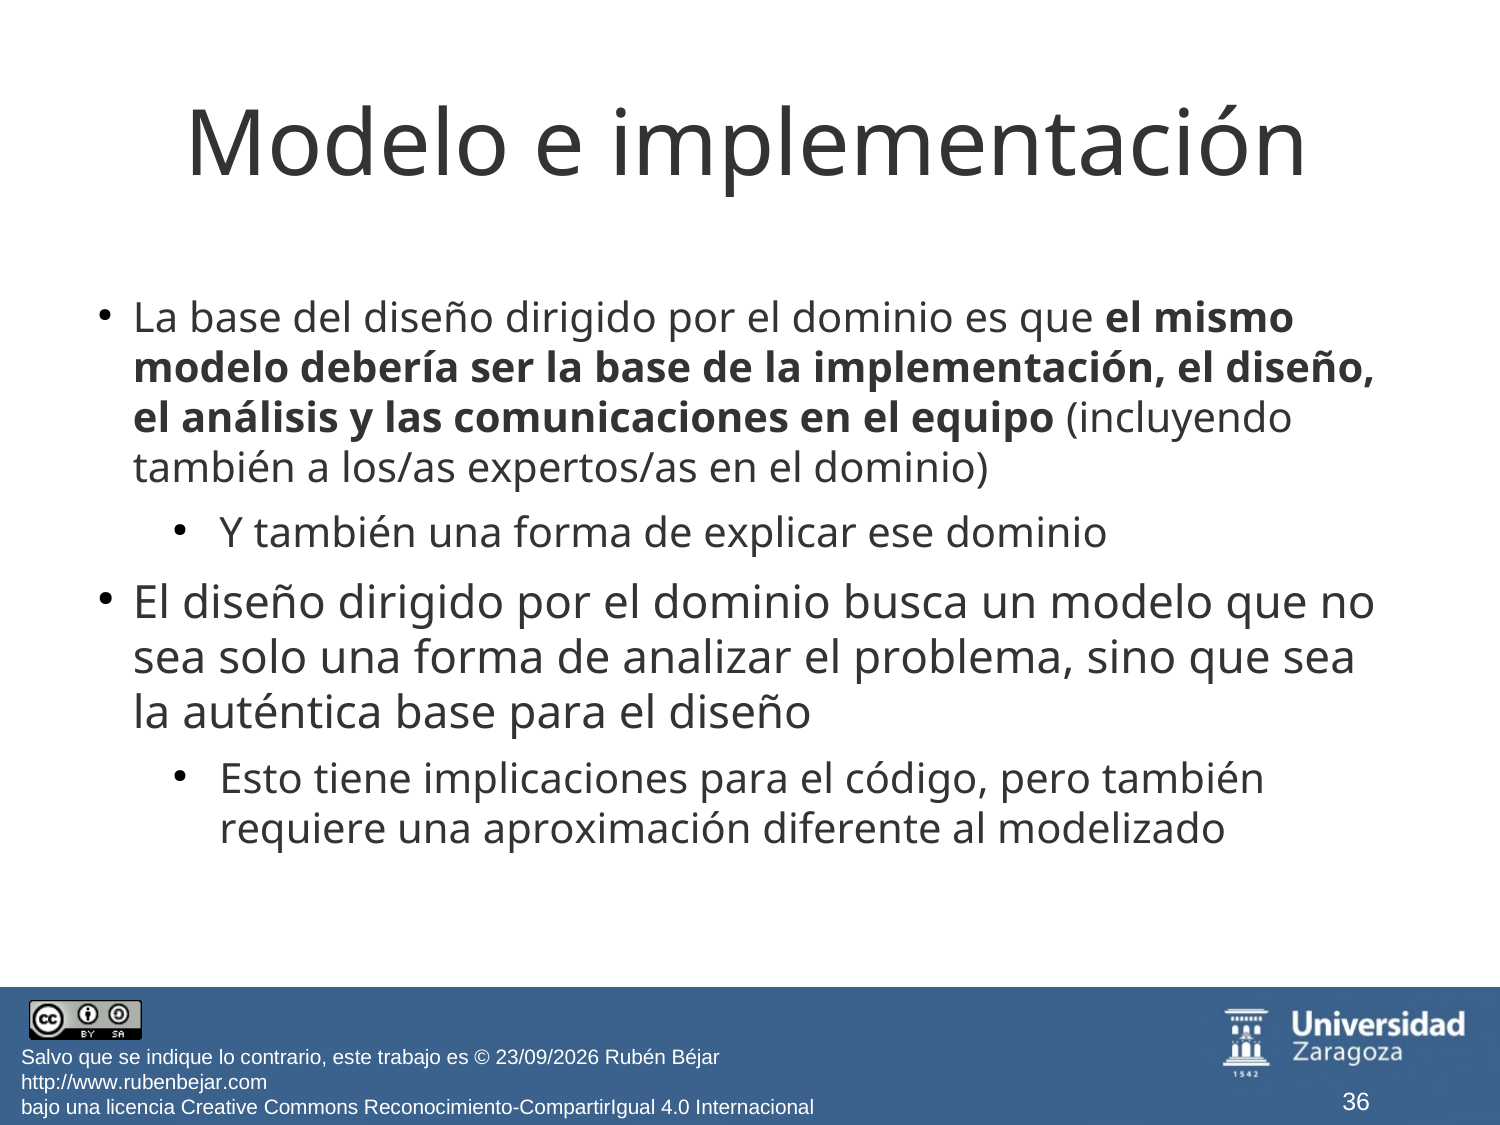

# Modelo e implementación
La base del diseño dirigido por el dominio es que el mismo modelo debería ser la base de la implementación, el diseño, el análisis y las comunicaciones en el equipo (incluyendo también a los/as expertos/as en el dominio)
Y también una forma de explicar ese dominio
El diseño dirigido por el dominio busca un modelo que no sea solo una forma de analizar el problema, sino que sea la auténtica base para el diseño
Esto tiene implicaciones para el código, pero también requiere una aproximación diferente al modelizado